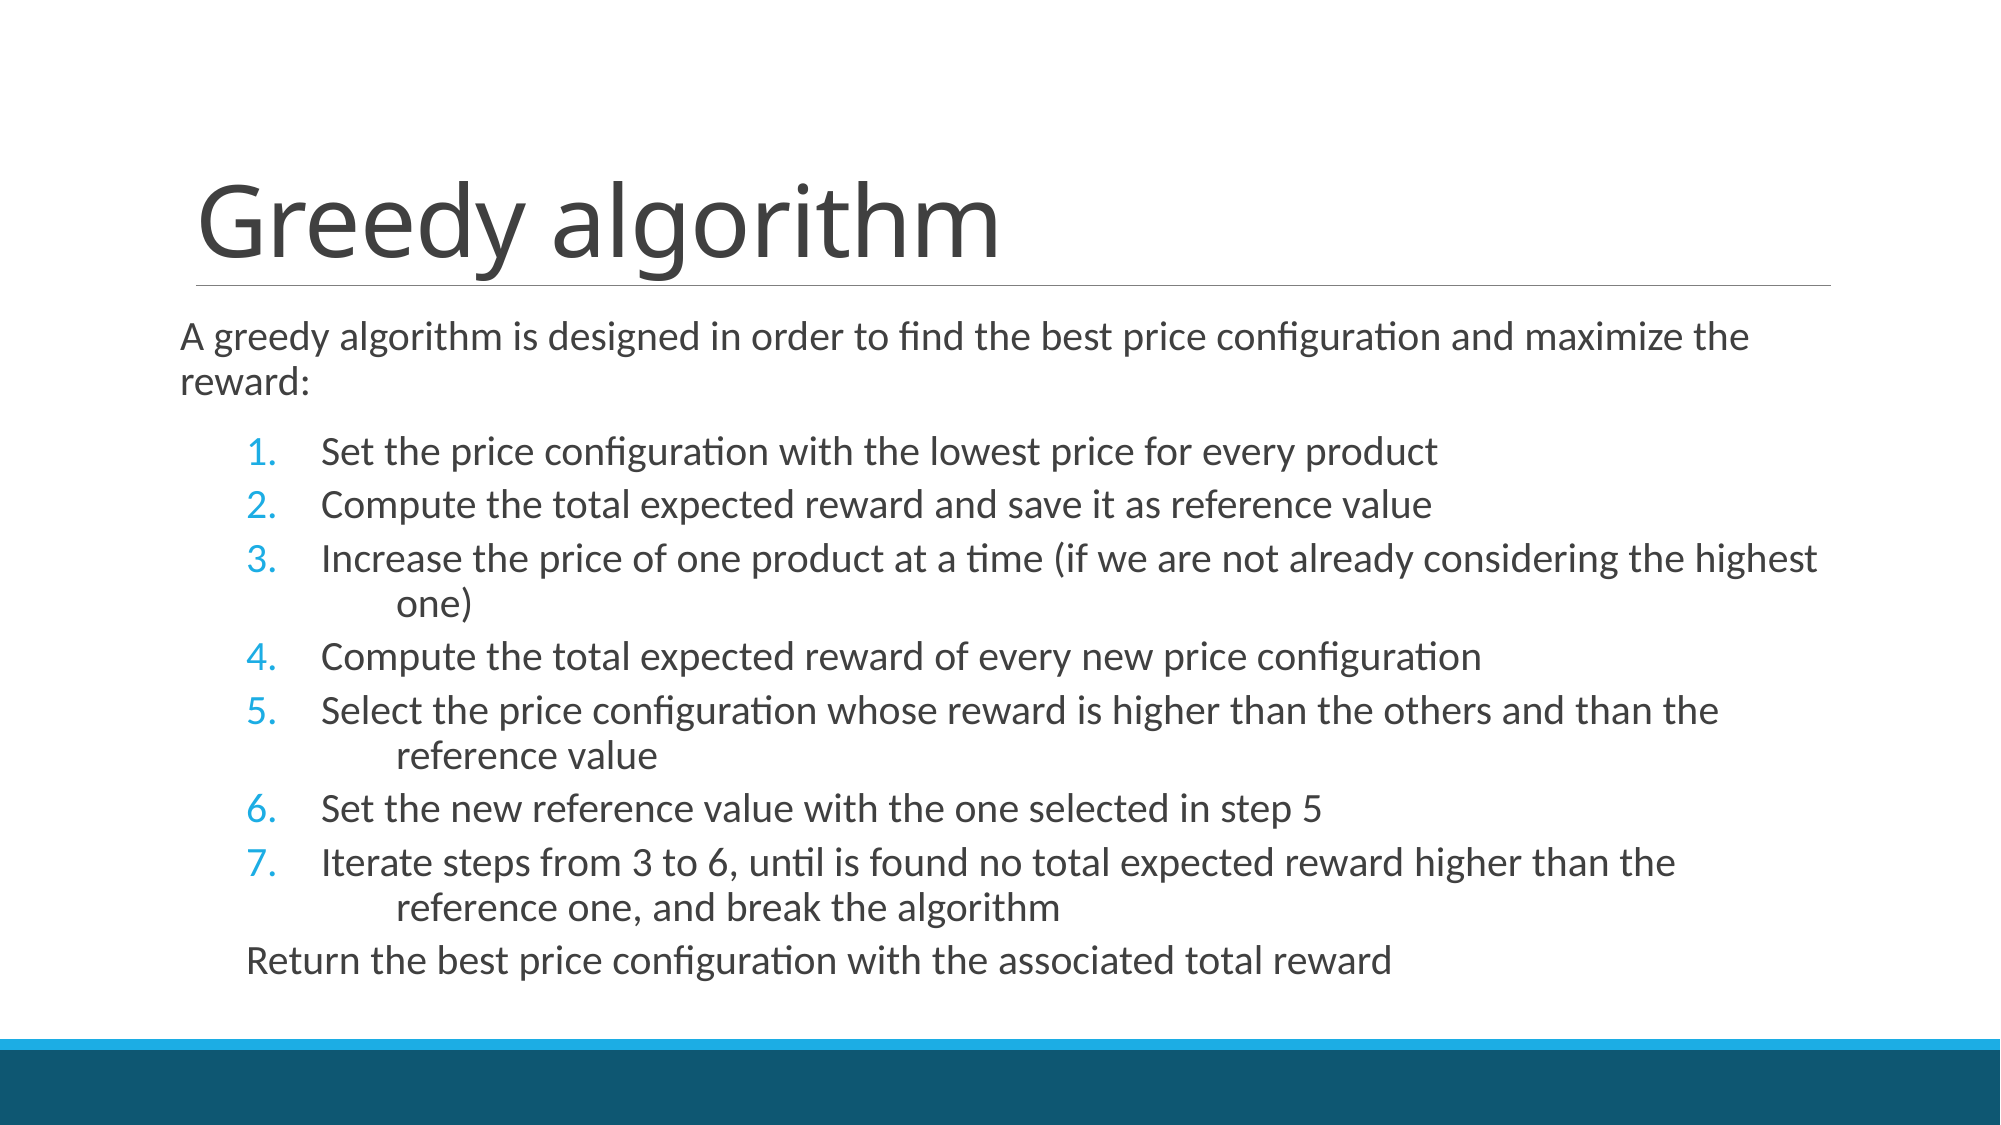

# Greedy algorithm
A greedy algorithm is designed in order to find the best price configuration and maximize the reward:
Set the price configuration with the lowest price for every product
Compute the total expected reward and save it as reference value
Increase the price of one product at a time (if we are not already considering the highest one)
Compute the total expected reward of every new price configuration
Select the price configuration whose reward is higher than the others and than the reference value
Set the new reference value with the one selected in step 5
Iterate steps from 3 to 6, until is found no total expected reward higher than the reference one, and break the algorithm
Return the best price configuration with the associated total reward